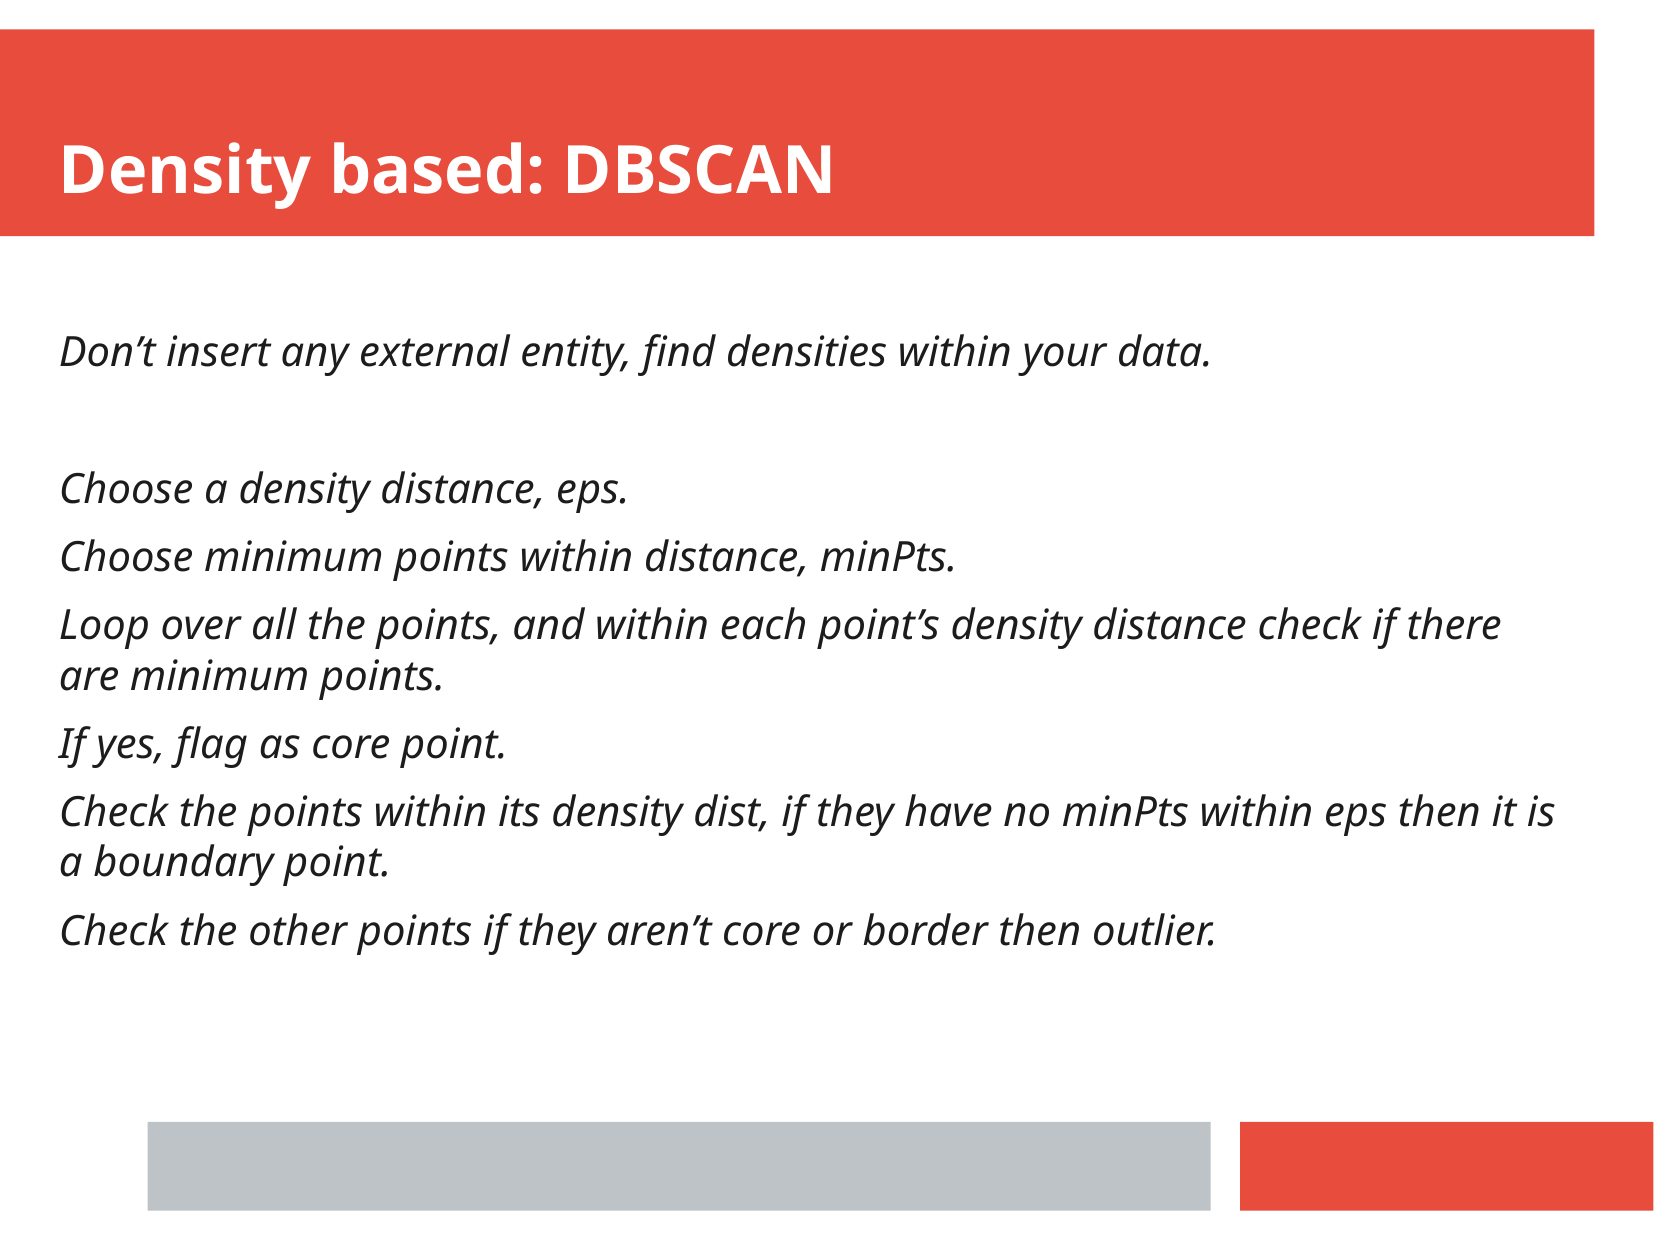

Density based: DBSCAN
Don’t insert any external entity, find densities within your data.
Choose a density distance, eps.
Choose minimum points within distance, minPts.
Loop over all the points, and within each point’s density distance check if there are minimum points.
If yes, flag as core point.
Check the points within its density dist, if they have no minPts within eps then it is a boundary point.
Check the other points if they aren’t core or border then outlier.